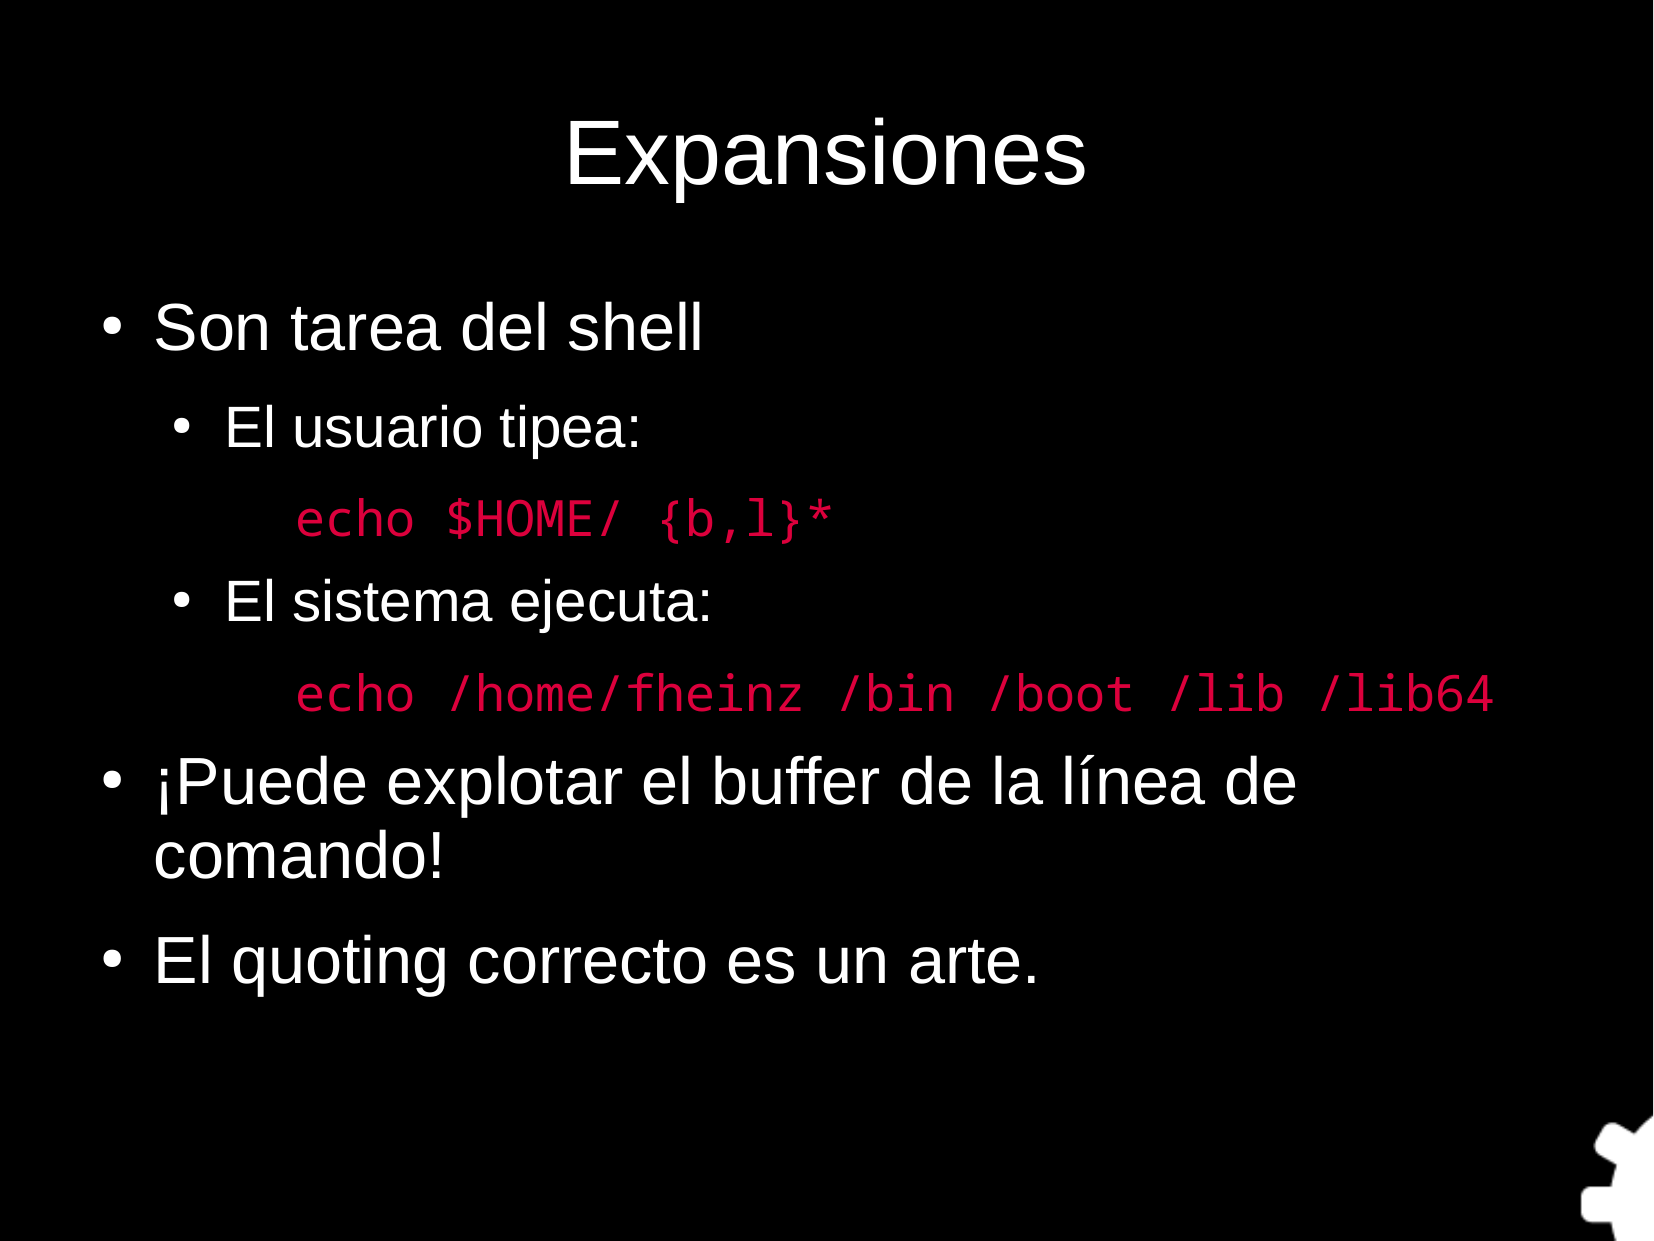

# Expansiones
Son tarea del shell
El usuario tipea:
echo $HOME/ {b,l}*
El sistema ejecuta:
echo /home/fheinz /bin /boot /lib /lib64
¡Puede explotar el buffer de la línea de comando!
El quoting correcto es un arte.